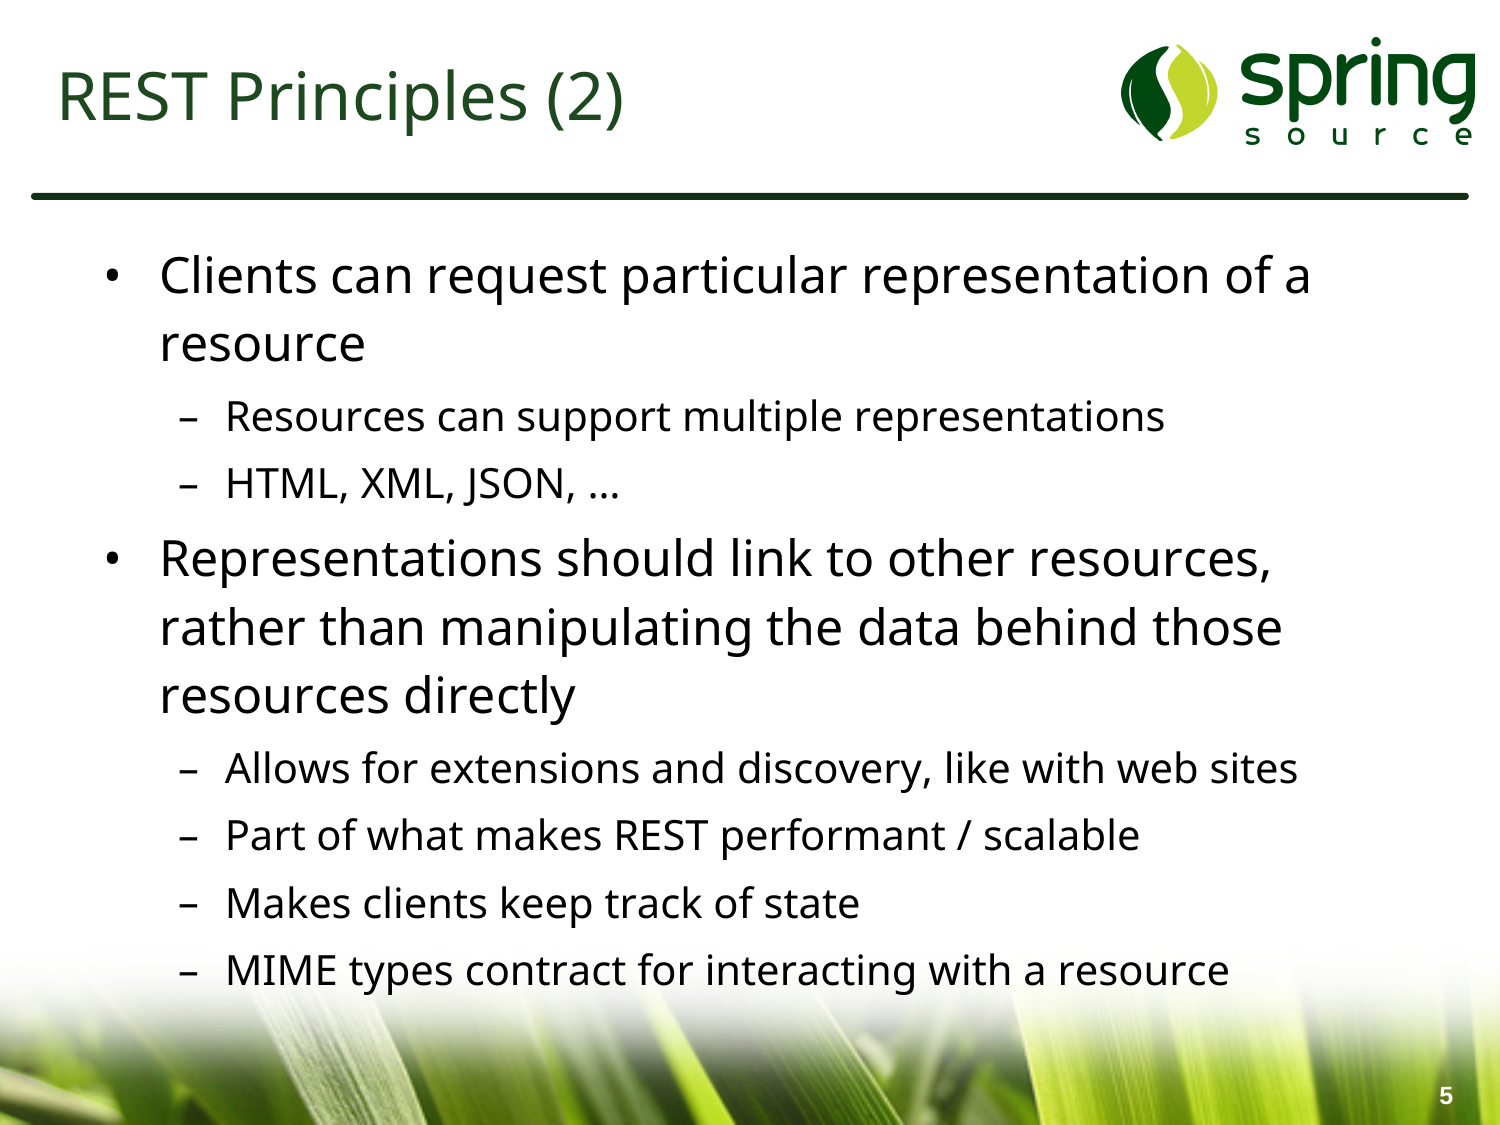

# REST Principles (2)
Clients can request particular representation of a resource
Resources can support multiple representations
HTML, XML, JSON, …
Representations should link to other resources, rather than manipulating the data behind those resources directly
Allows for extensions and discovery, like with web sites
Part of what makes REST performant / scalable
Makes clients keep track of state
MIME types contract for interacting with a resource